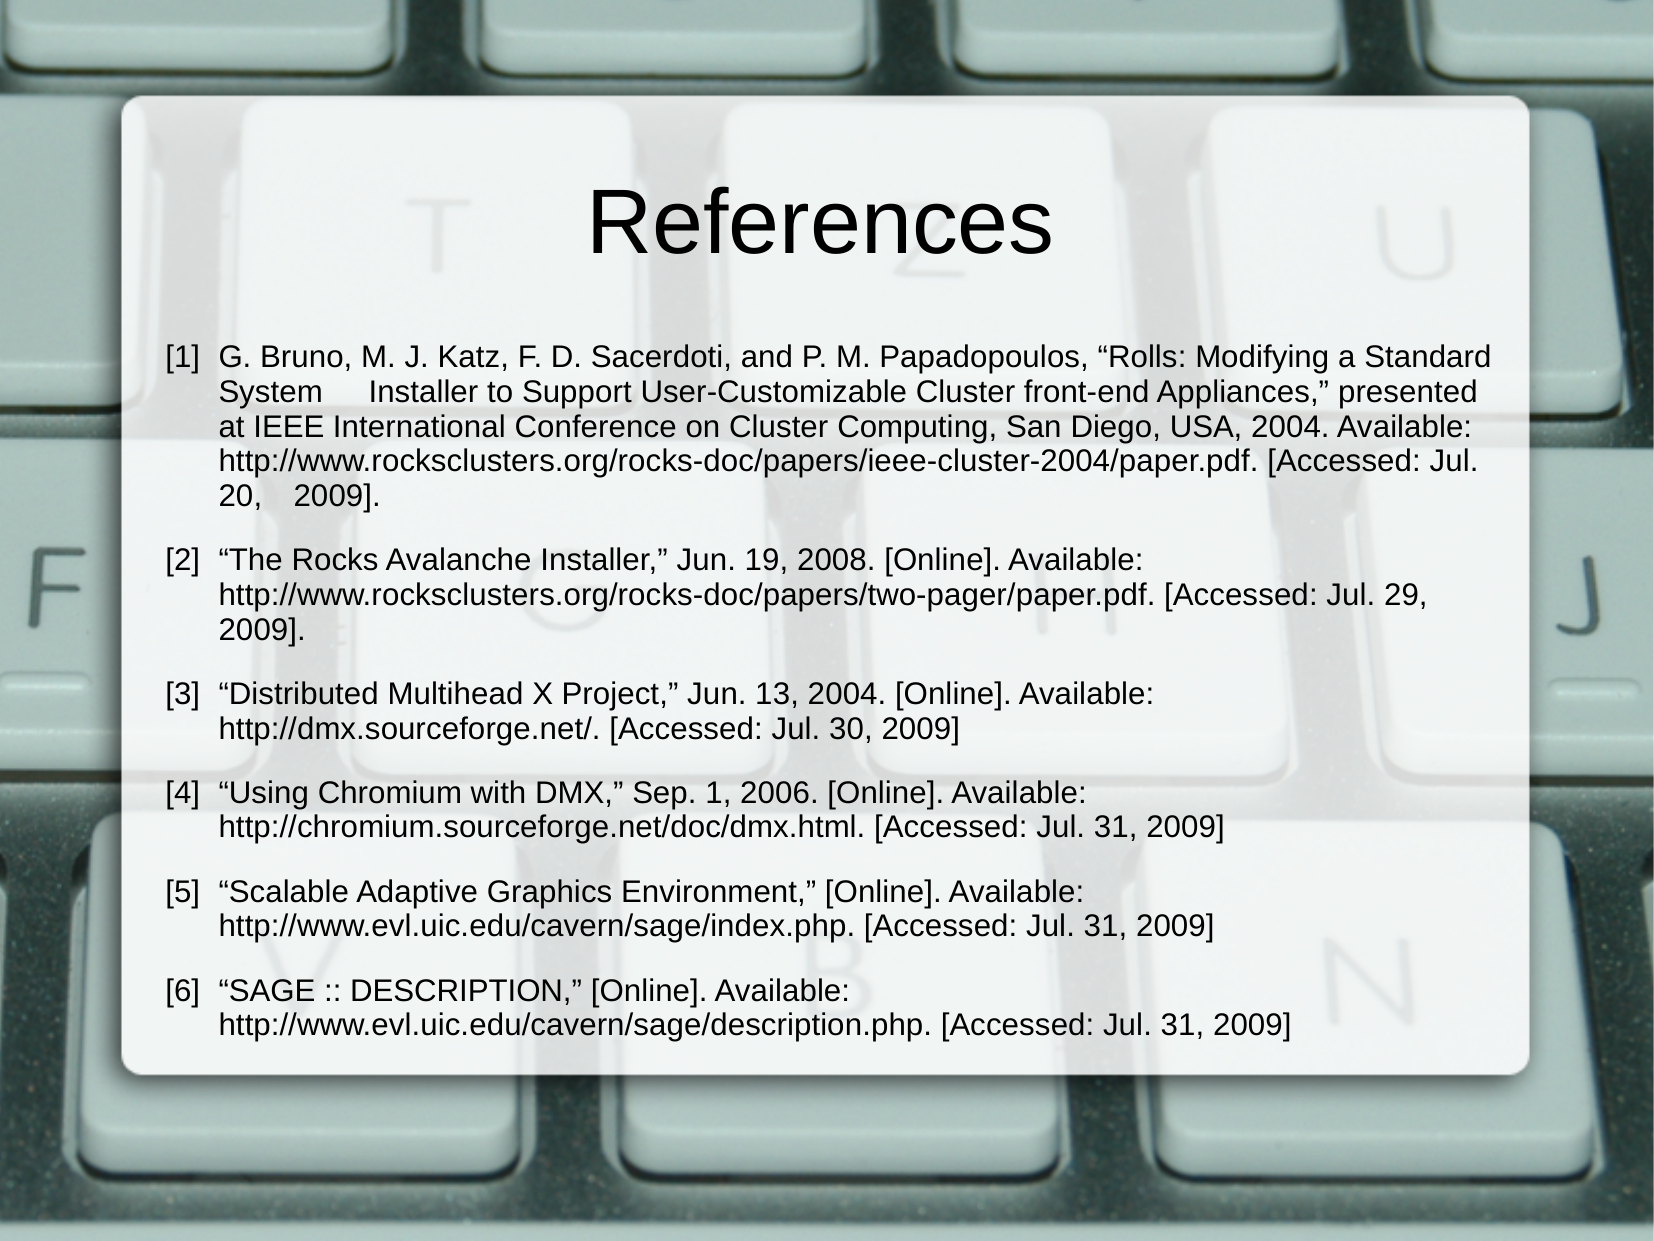

# References
G. Bruno, M. J. Katz, F. D. Sacerdoti, and P. M. Papadopoulos, “Rolls: Modifying a Standard System 	Installer to Support User-Customizable Cluster front-end Appliances,” presented at IEEE International Conference on Cluster Computing, San Diego, USA, 2004. Available: http://www.rocksclusters.org/rocks-doc/papers/ieee-cluster-2004/paper.pdf. [Accessed: Jul. 20, 	2009].
“The Rocks Avalanche Installer,” Jun. 19, 2008. [Online]. Available: http://www.rocksclusters.org/rocks-doc/papers/two-pager/paper.pdf. [Accessed: Jul. 29, 2009].
“Distributed Multihead X Project,” Jun. 13, 2004. [Online]. Available: http://dmx.sourceforge.net/. [Accessed: Jul. 30, 2009]
“Using Chromium with DMX,” Sep. 1, 2006. [Online]. Available: http://chromium.sourceforge.net/doc/dmx.html. [Accessed: Jul. 31, 2009]
“Scalable Adaptive Graphics Environment,” [Online]. Available: http://www.evl.uic.edu/cavern/sage/index.php. [Accessed: Jul. 31, 2009]
“SAGE :: DESCRIPTION,” [Online]. Available: http://www.evl.uic.edu/cavern/sage/description.php. [Accessed: Jul. 31, 2009]